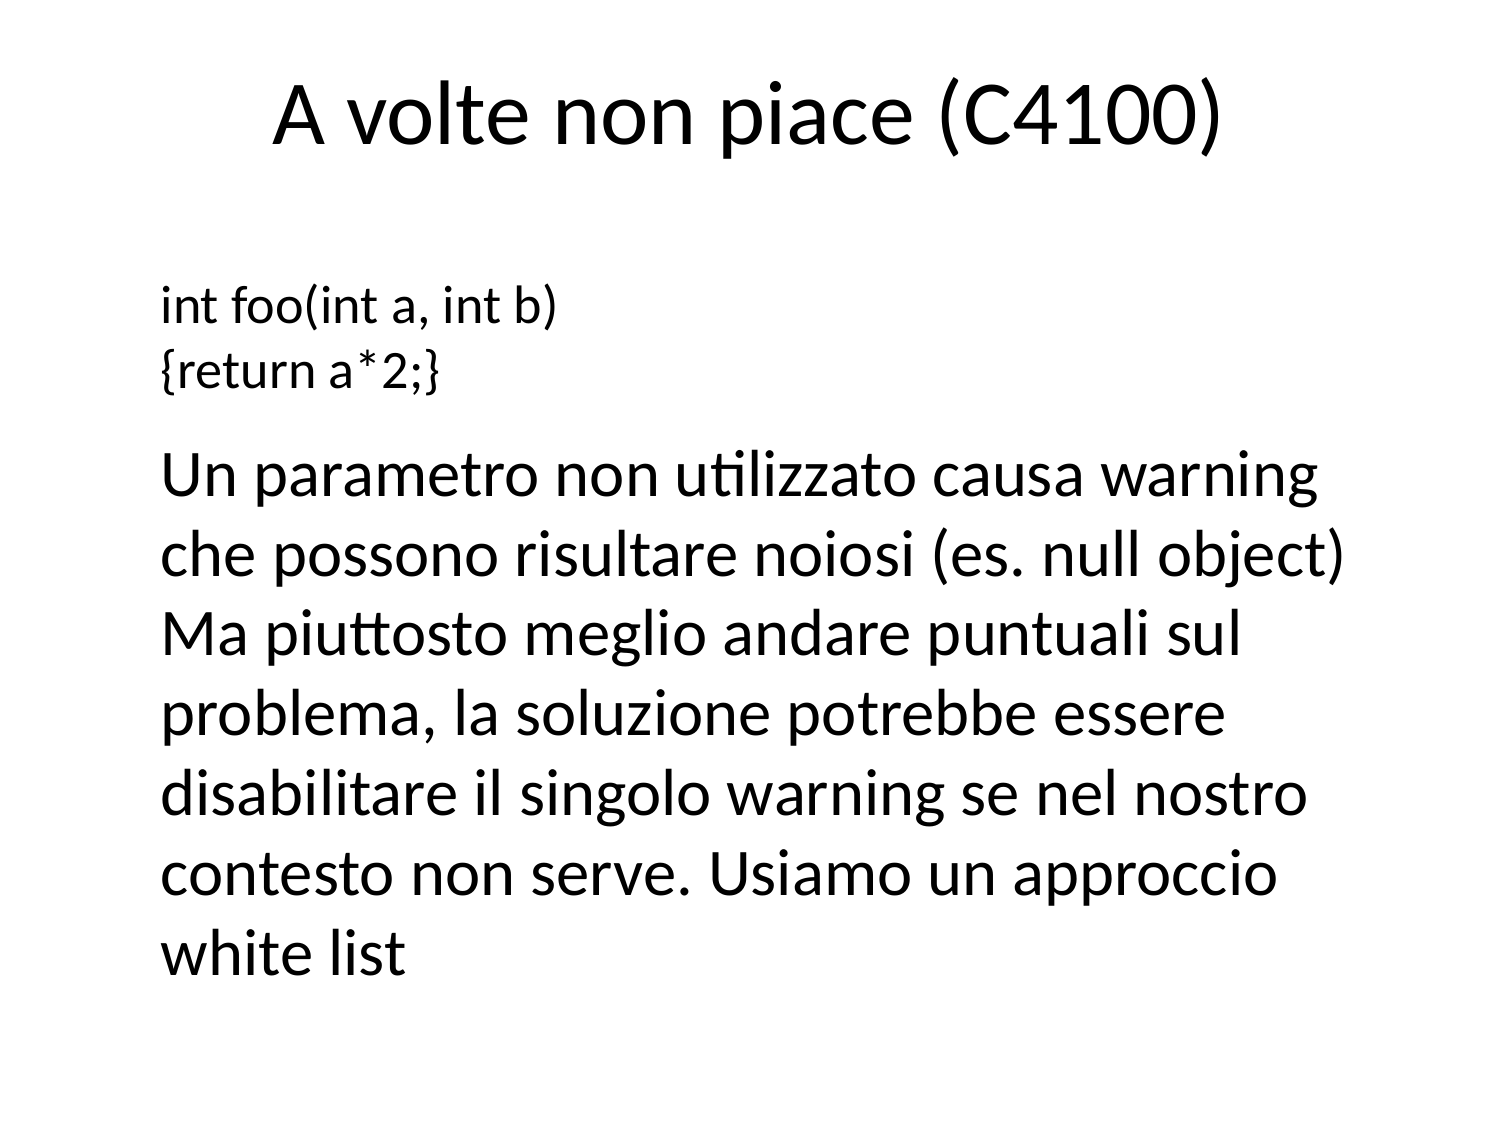

# A volte non piace (C4100)
int foo(int a, int b)
{return a*2;}
Un parametro non utilizzato causa warning che possono risultare noiosi (es. null object)
Ma piuttosto meglio andare puntuali sul problema, la soluzione potrebbe essere disabilitare il singolo warning se nel nostro contesto non serve. Usiamo un approccio white list